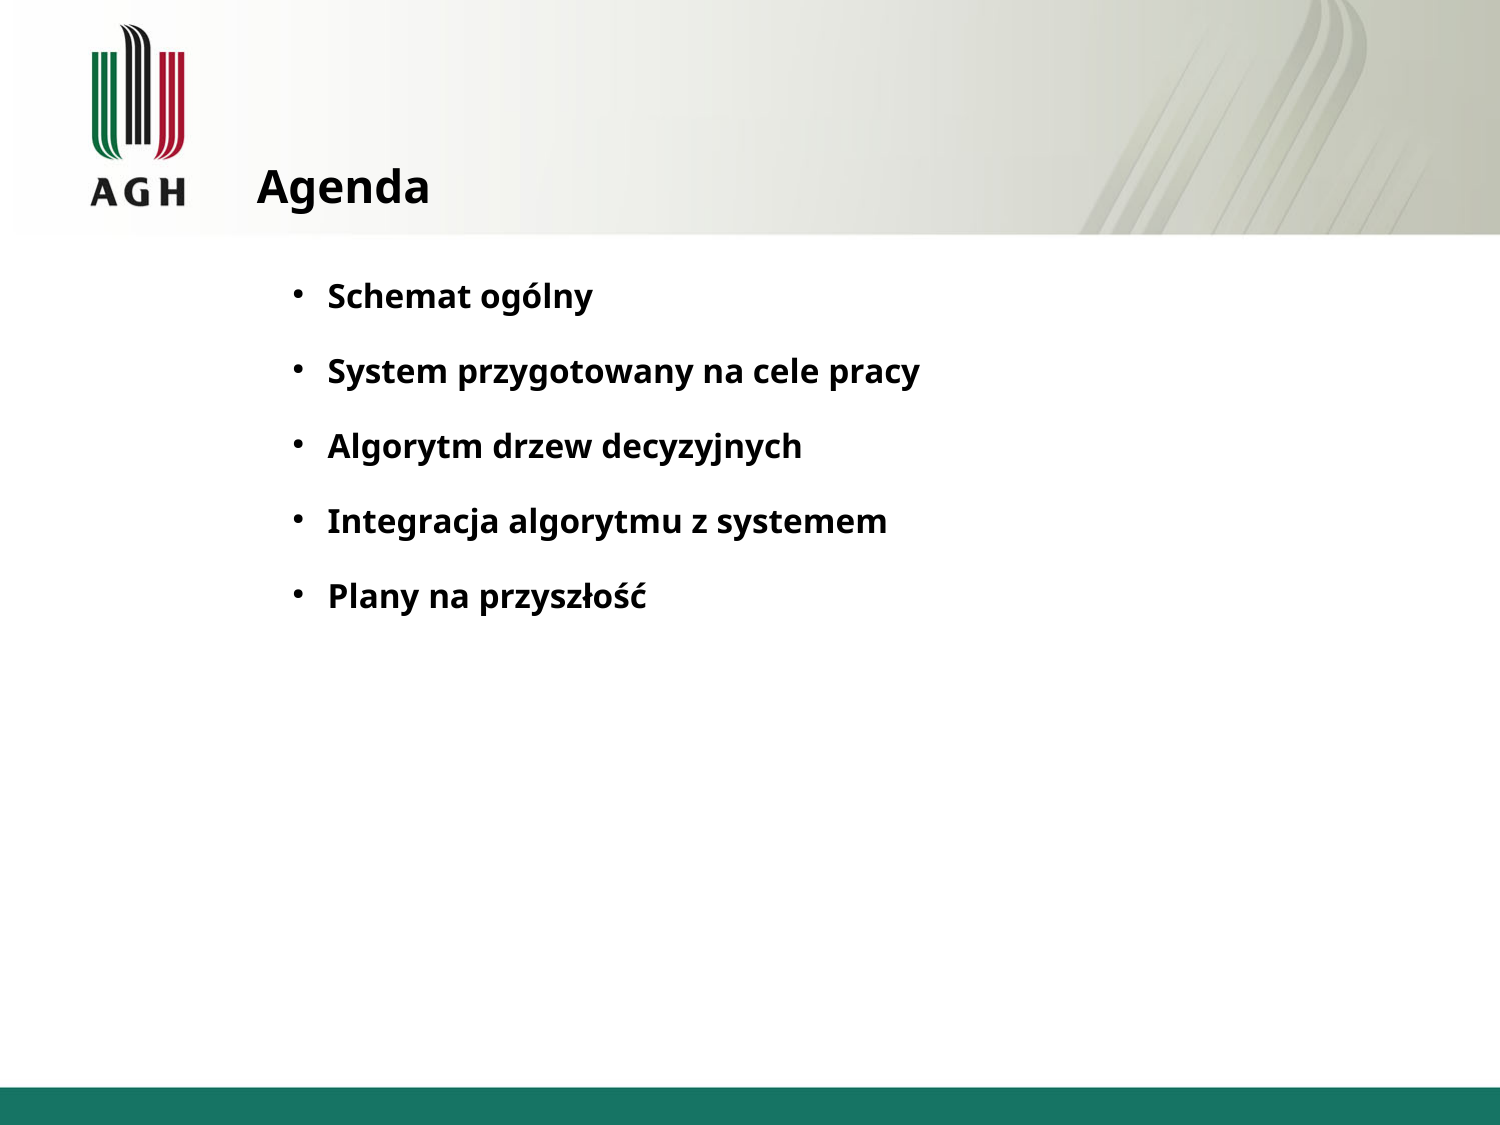

# Agenda
Schemat ogólny
System przygotowany na cele pracy
Algorytm drzew decyzyjnych
Integracja algorytmu z systemem
Plany na przyszłość